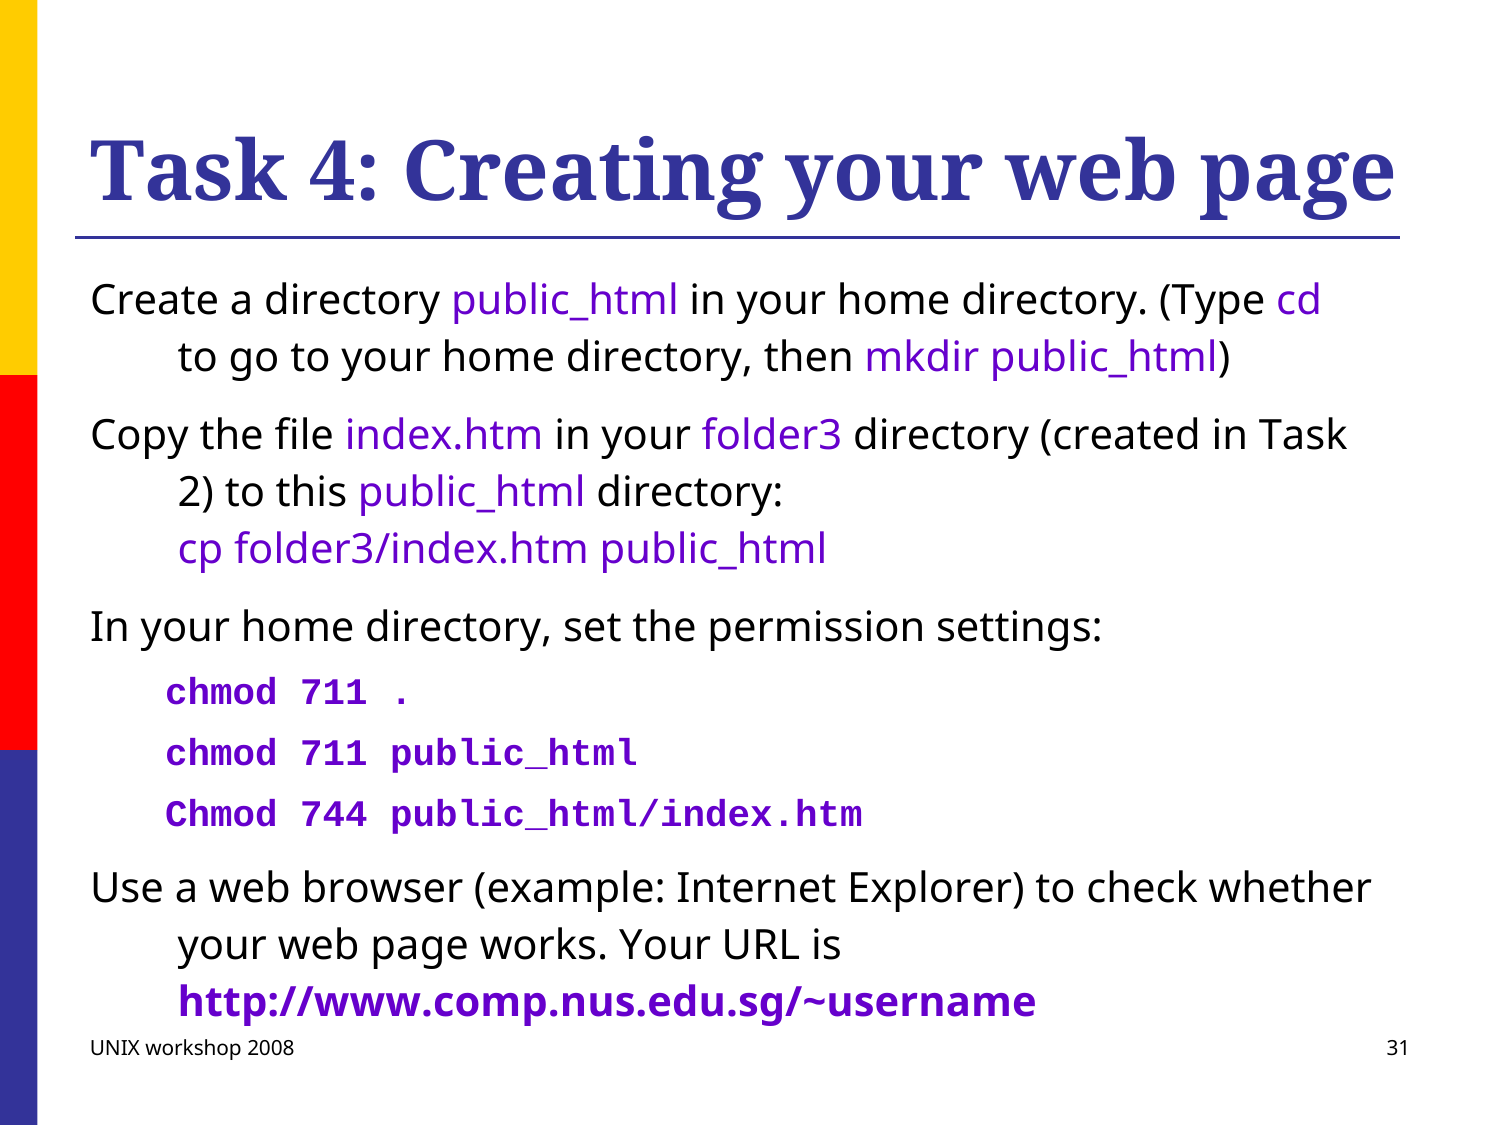

# Task 4: Creating your web page
Create a directory public_html in your home directory. (Type cd to go to your home directory, then mkdir public_html)
Copy the file index.htm in your folder3 directory (created in Task 2) to this public_html directory:
cp folder3/index.htm public_html
In your home directory, set the permission settings:
chmod 711 .
chmod 711 public_html
Chmod 744 public_html/index.htm
Use a web browser (example: Internet Explorer) to check whether your web page works. Your URL is http://www.comp.nus.edu.sg/~username
UNIX workshop 2008